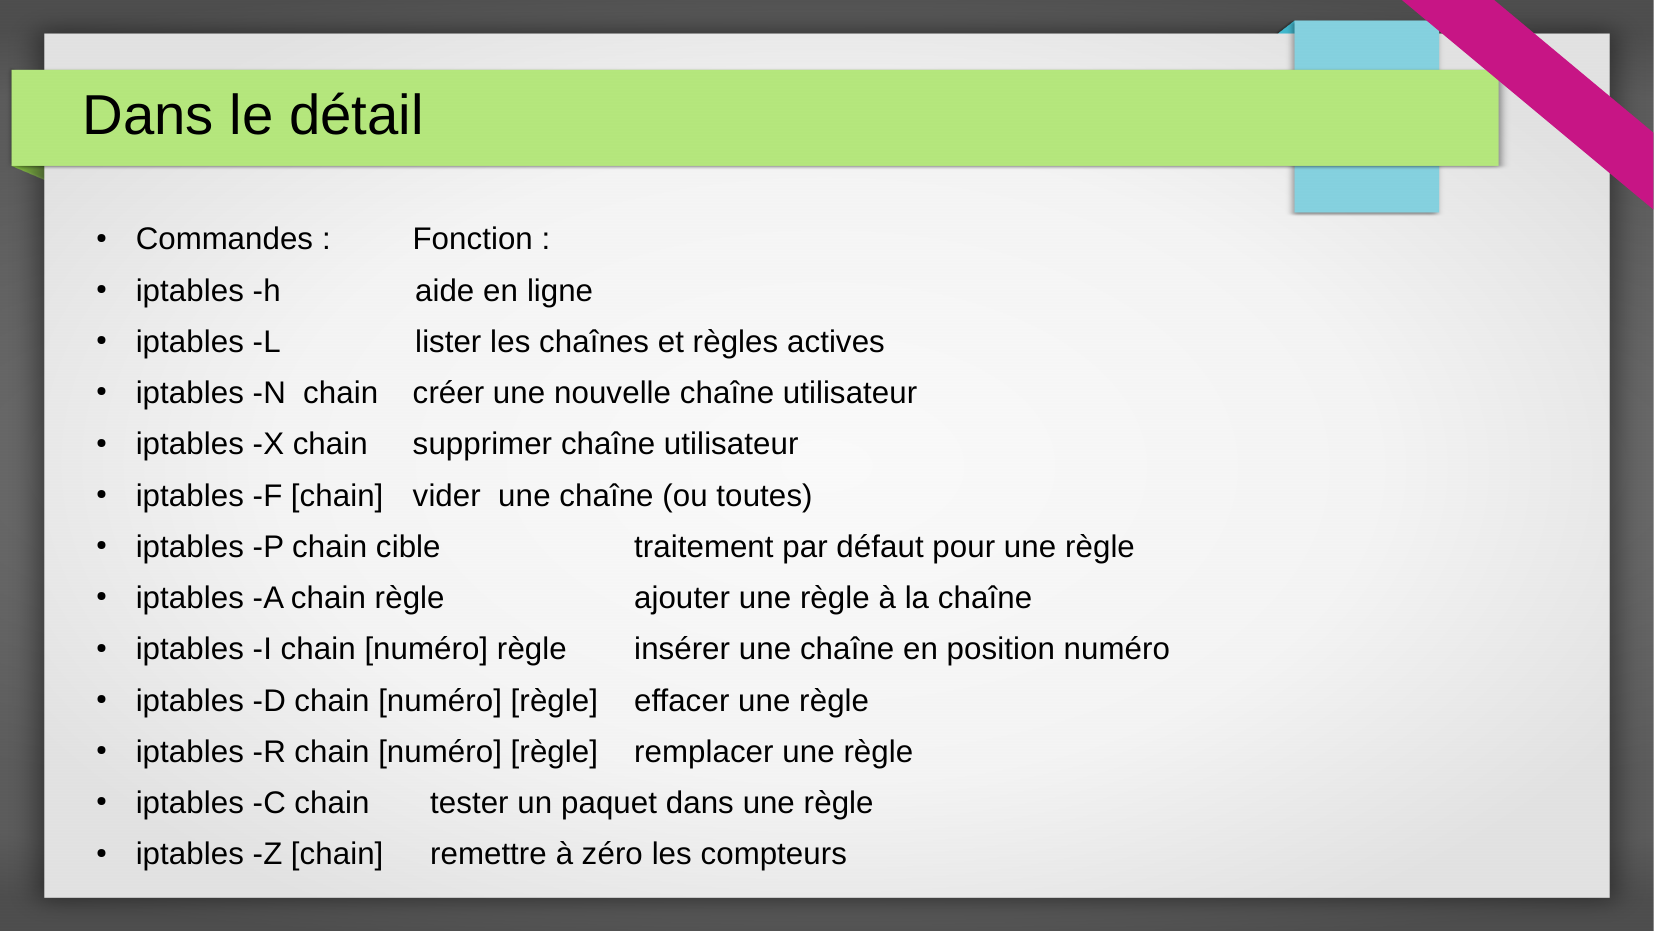

# Dans le détail
Commandes : 						Fonction :
iptables -h 								 aide en ligne
iptables -L							 lister les chaînes et règles actives
iptables -N chain					créer une nouvelle chaîne utilisateur
iptables -X chain					supprimer chaîne utilisateur
iptables -F [chain]					vider une chaîne (ou toutes)
iptables -P chain cible		 		traitement par défaut pour une règle
iptables -A chain règle		 		ajouter une règle à la chaîne
iptables -I chain [numéro] règle		insérer une chaîne en position numéro
iptables -D chain [numéro] [règle]	effacer une règle
iptables -R chain [numéro] [règle] 	remplacer une règle
iptables -C chain					 tester un paquet dans une règle
iptables -Z [chain]					 remettre à zéro les compteurs